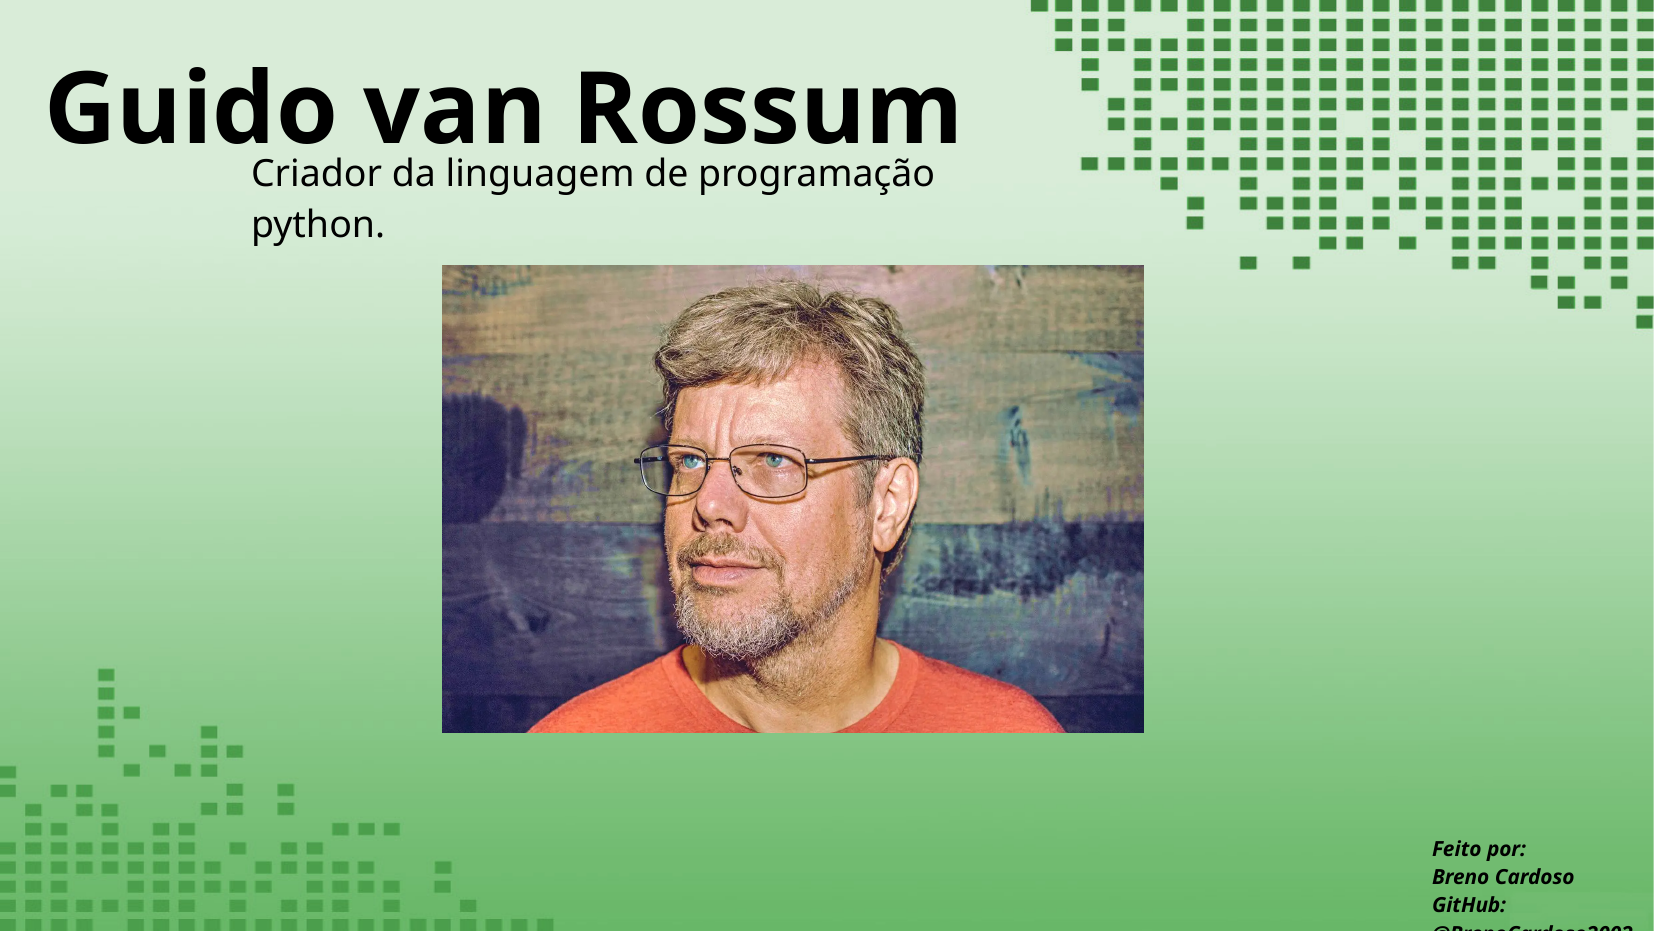

Guido van Rossum
Criador da linguagem de programação python.
Feito por:
Breno Cardoso
GitHub:
@BrenoCardoso2002